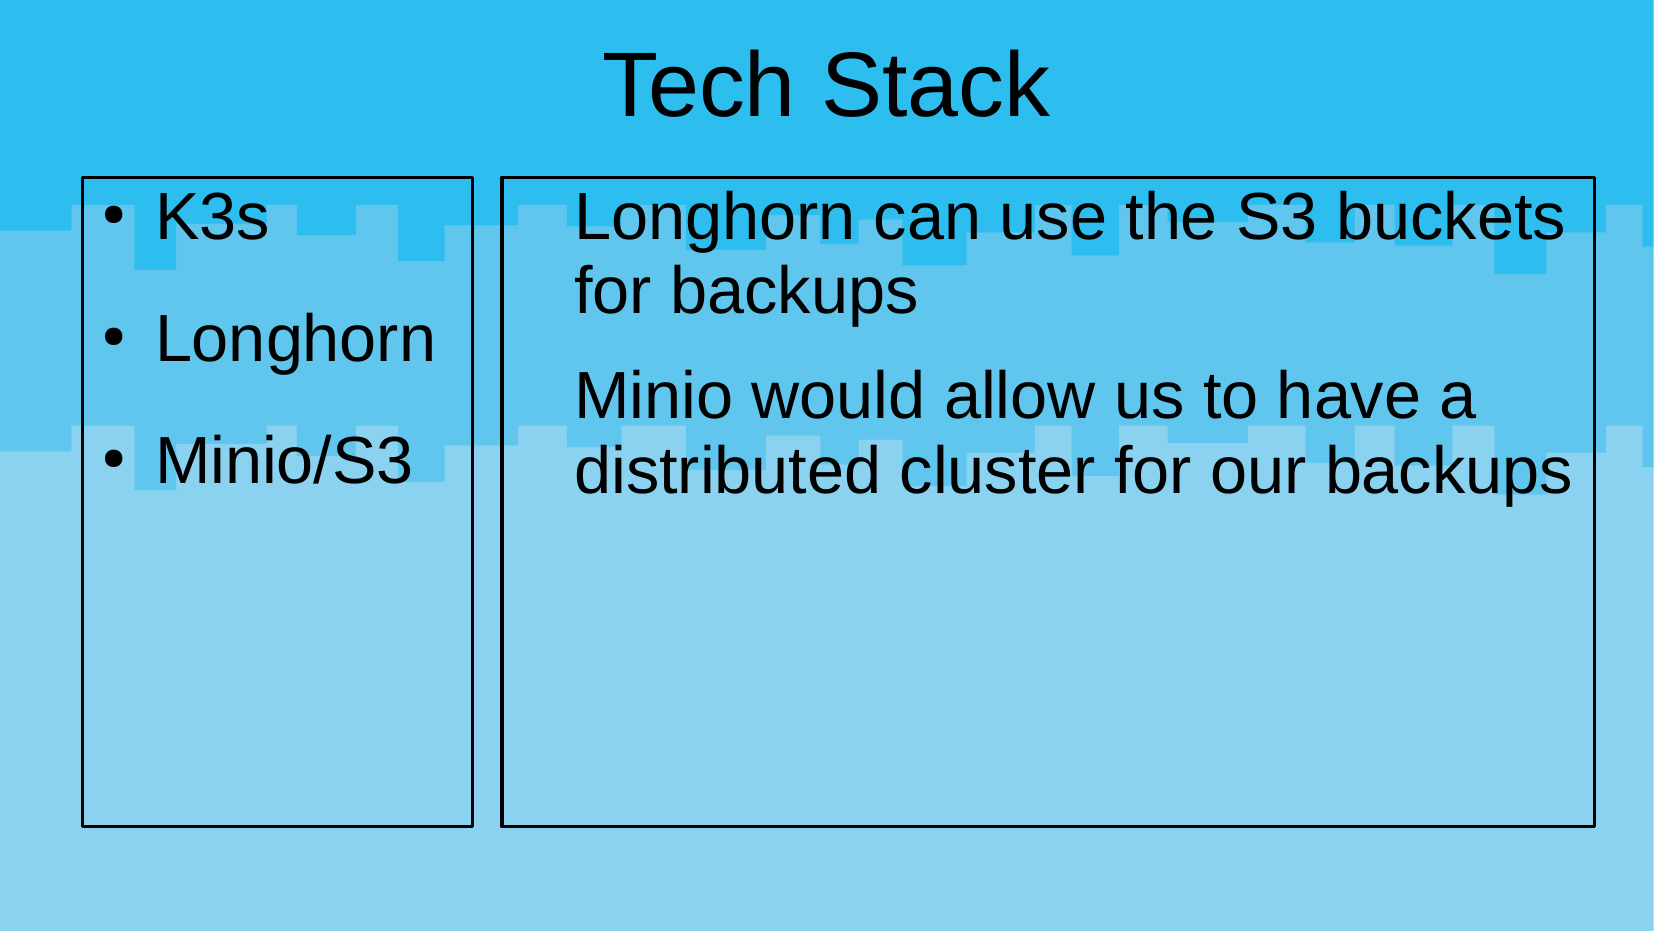

# Tech Stack
K3s
Longhorn
Minio/S3
Longhorn can use the S3 buckets for backups
Minio would allow us to have a distributed cluster for our backups